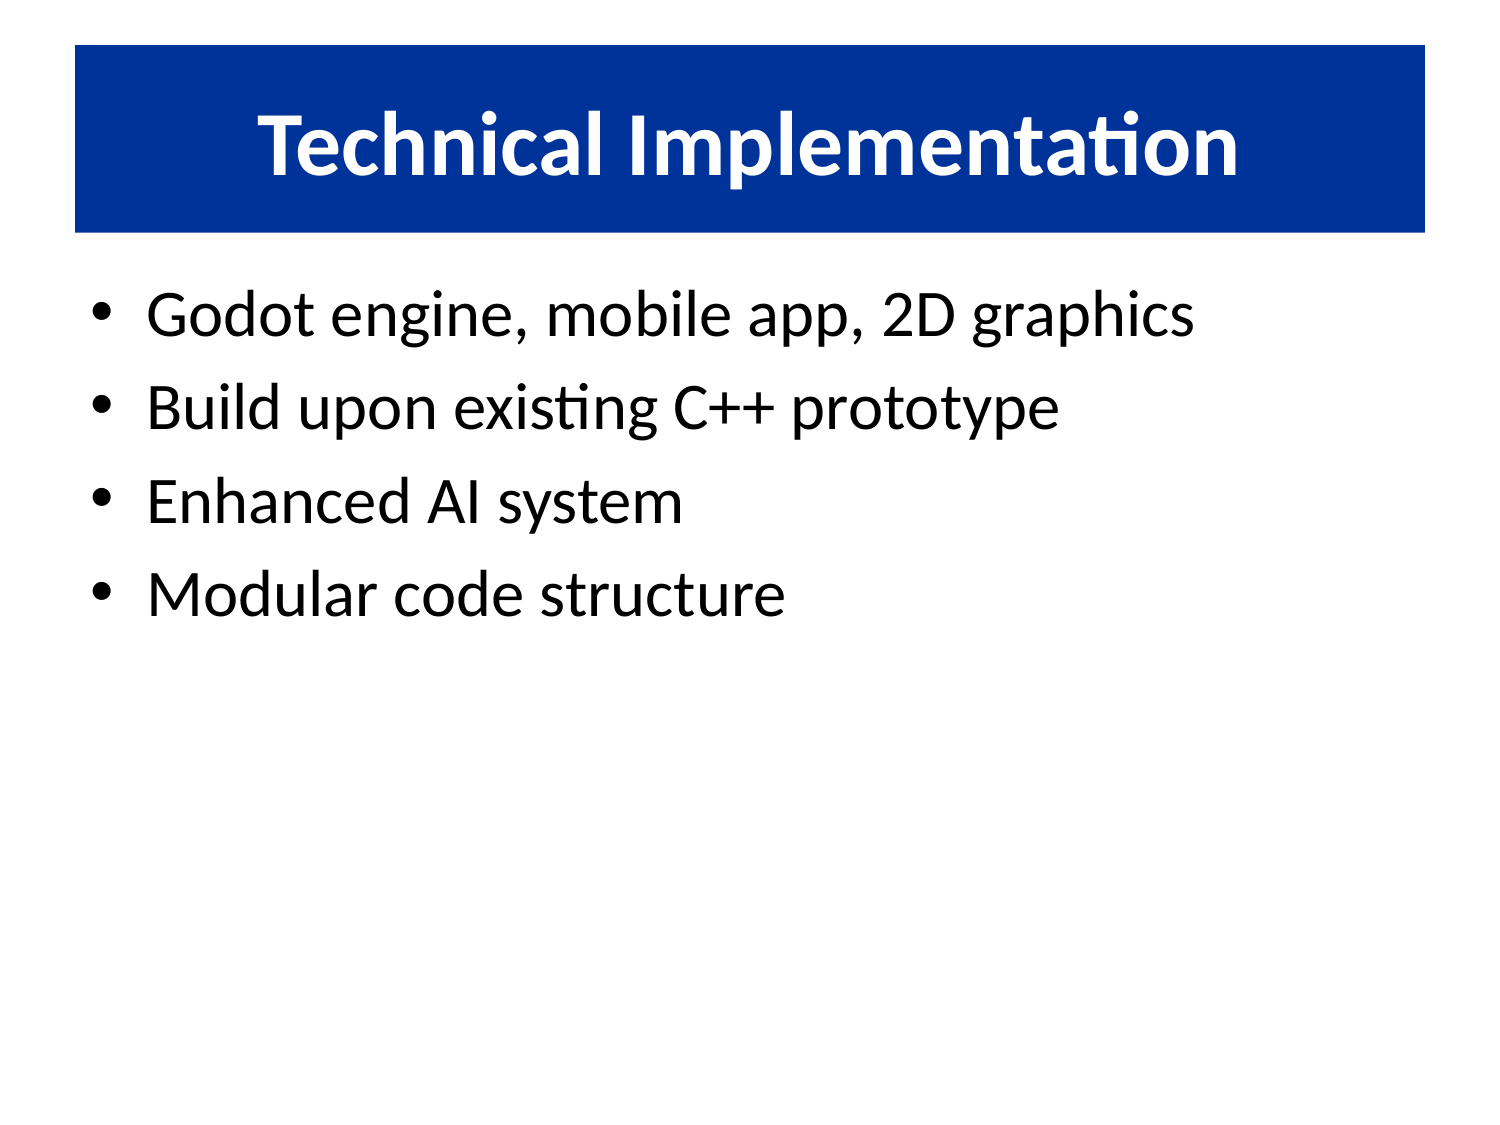

# Technical Implementation
Godot engine, mobile app, 2D graphics
Build upon existing C++ prototype
Enhanced AI system
Modular code structure